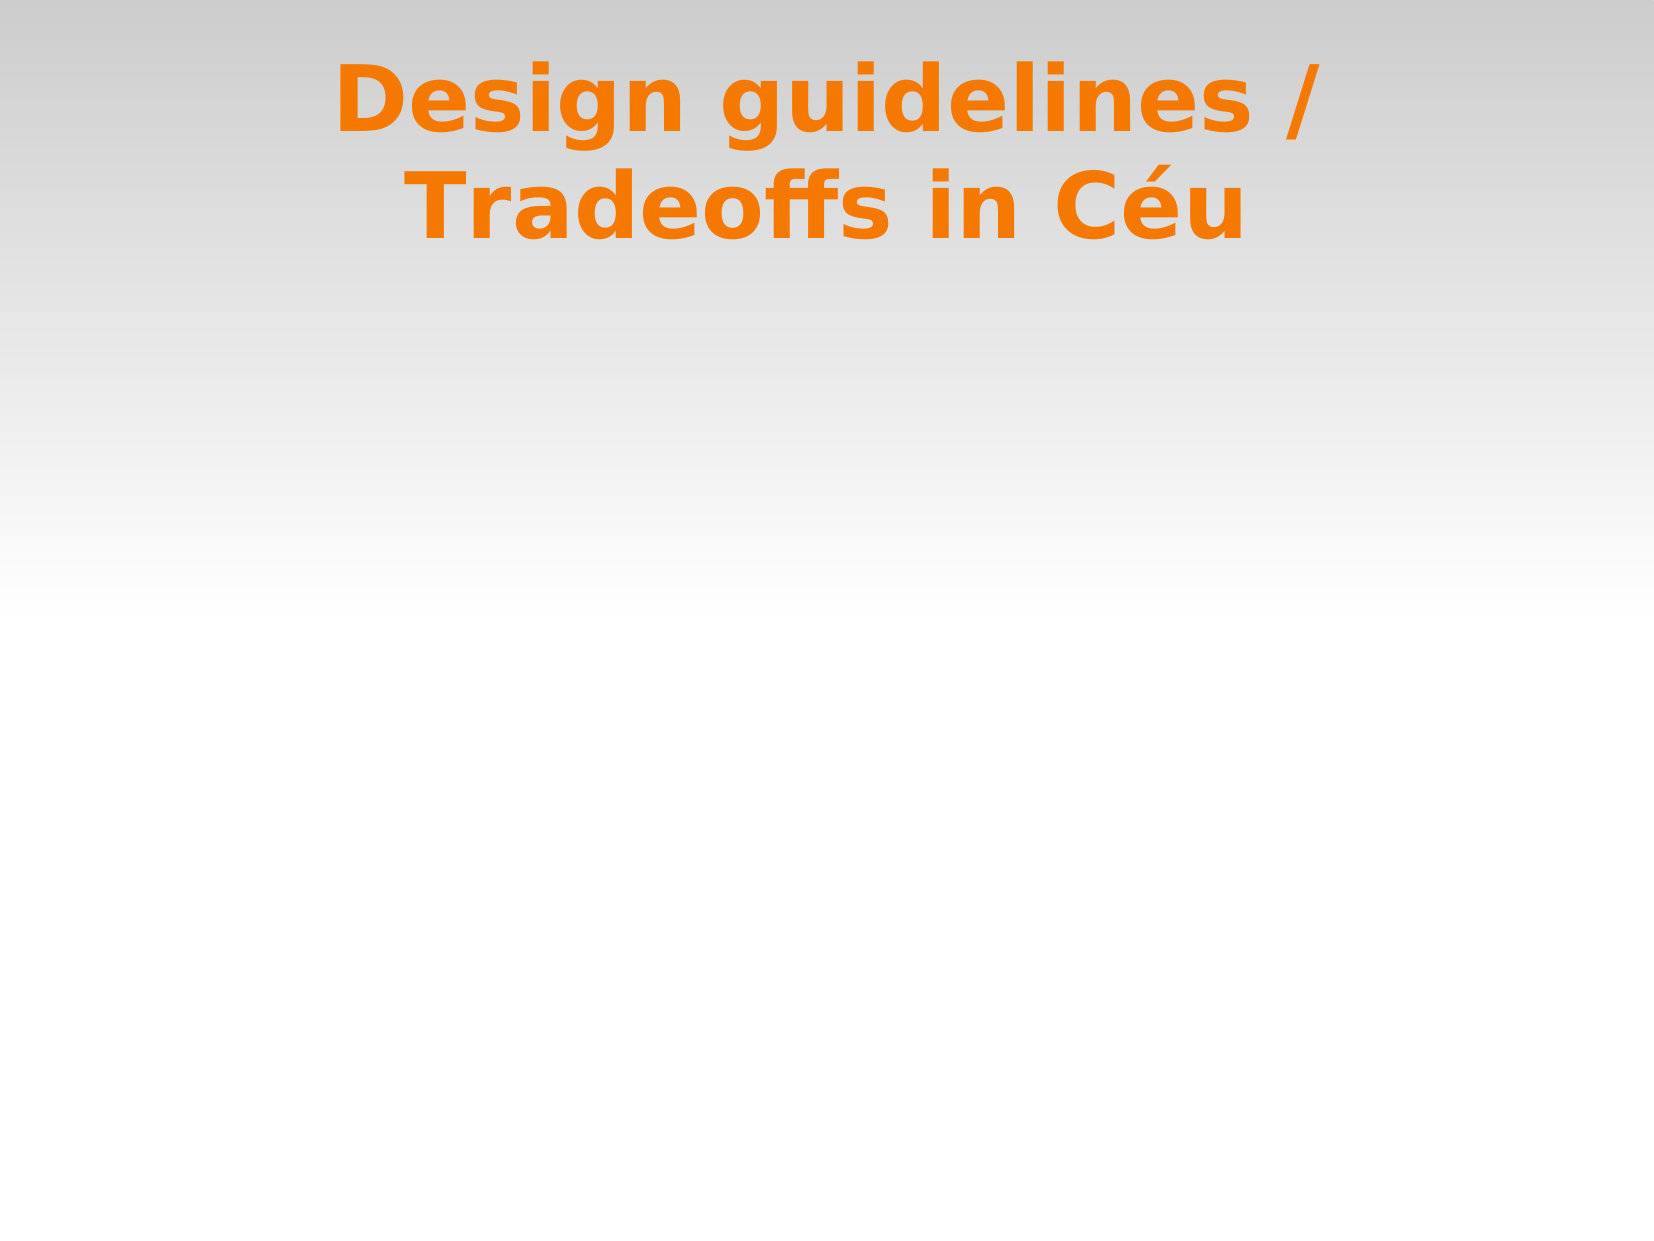

Design guidelines / Tradeoffs in Céu
#